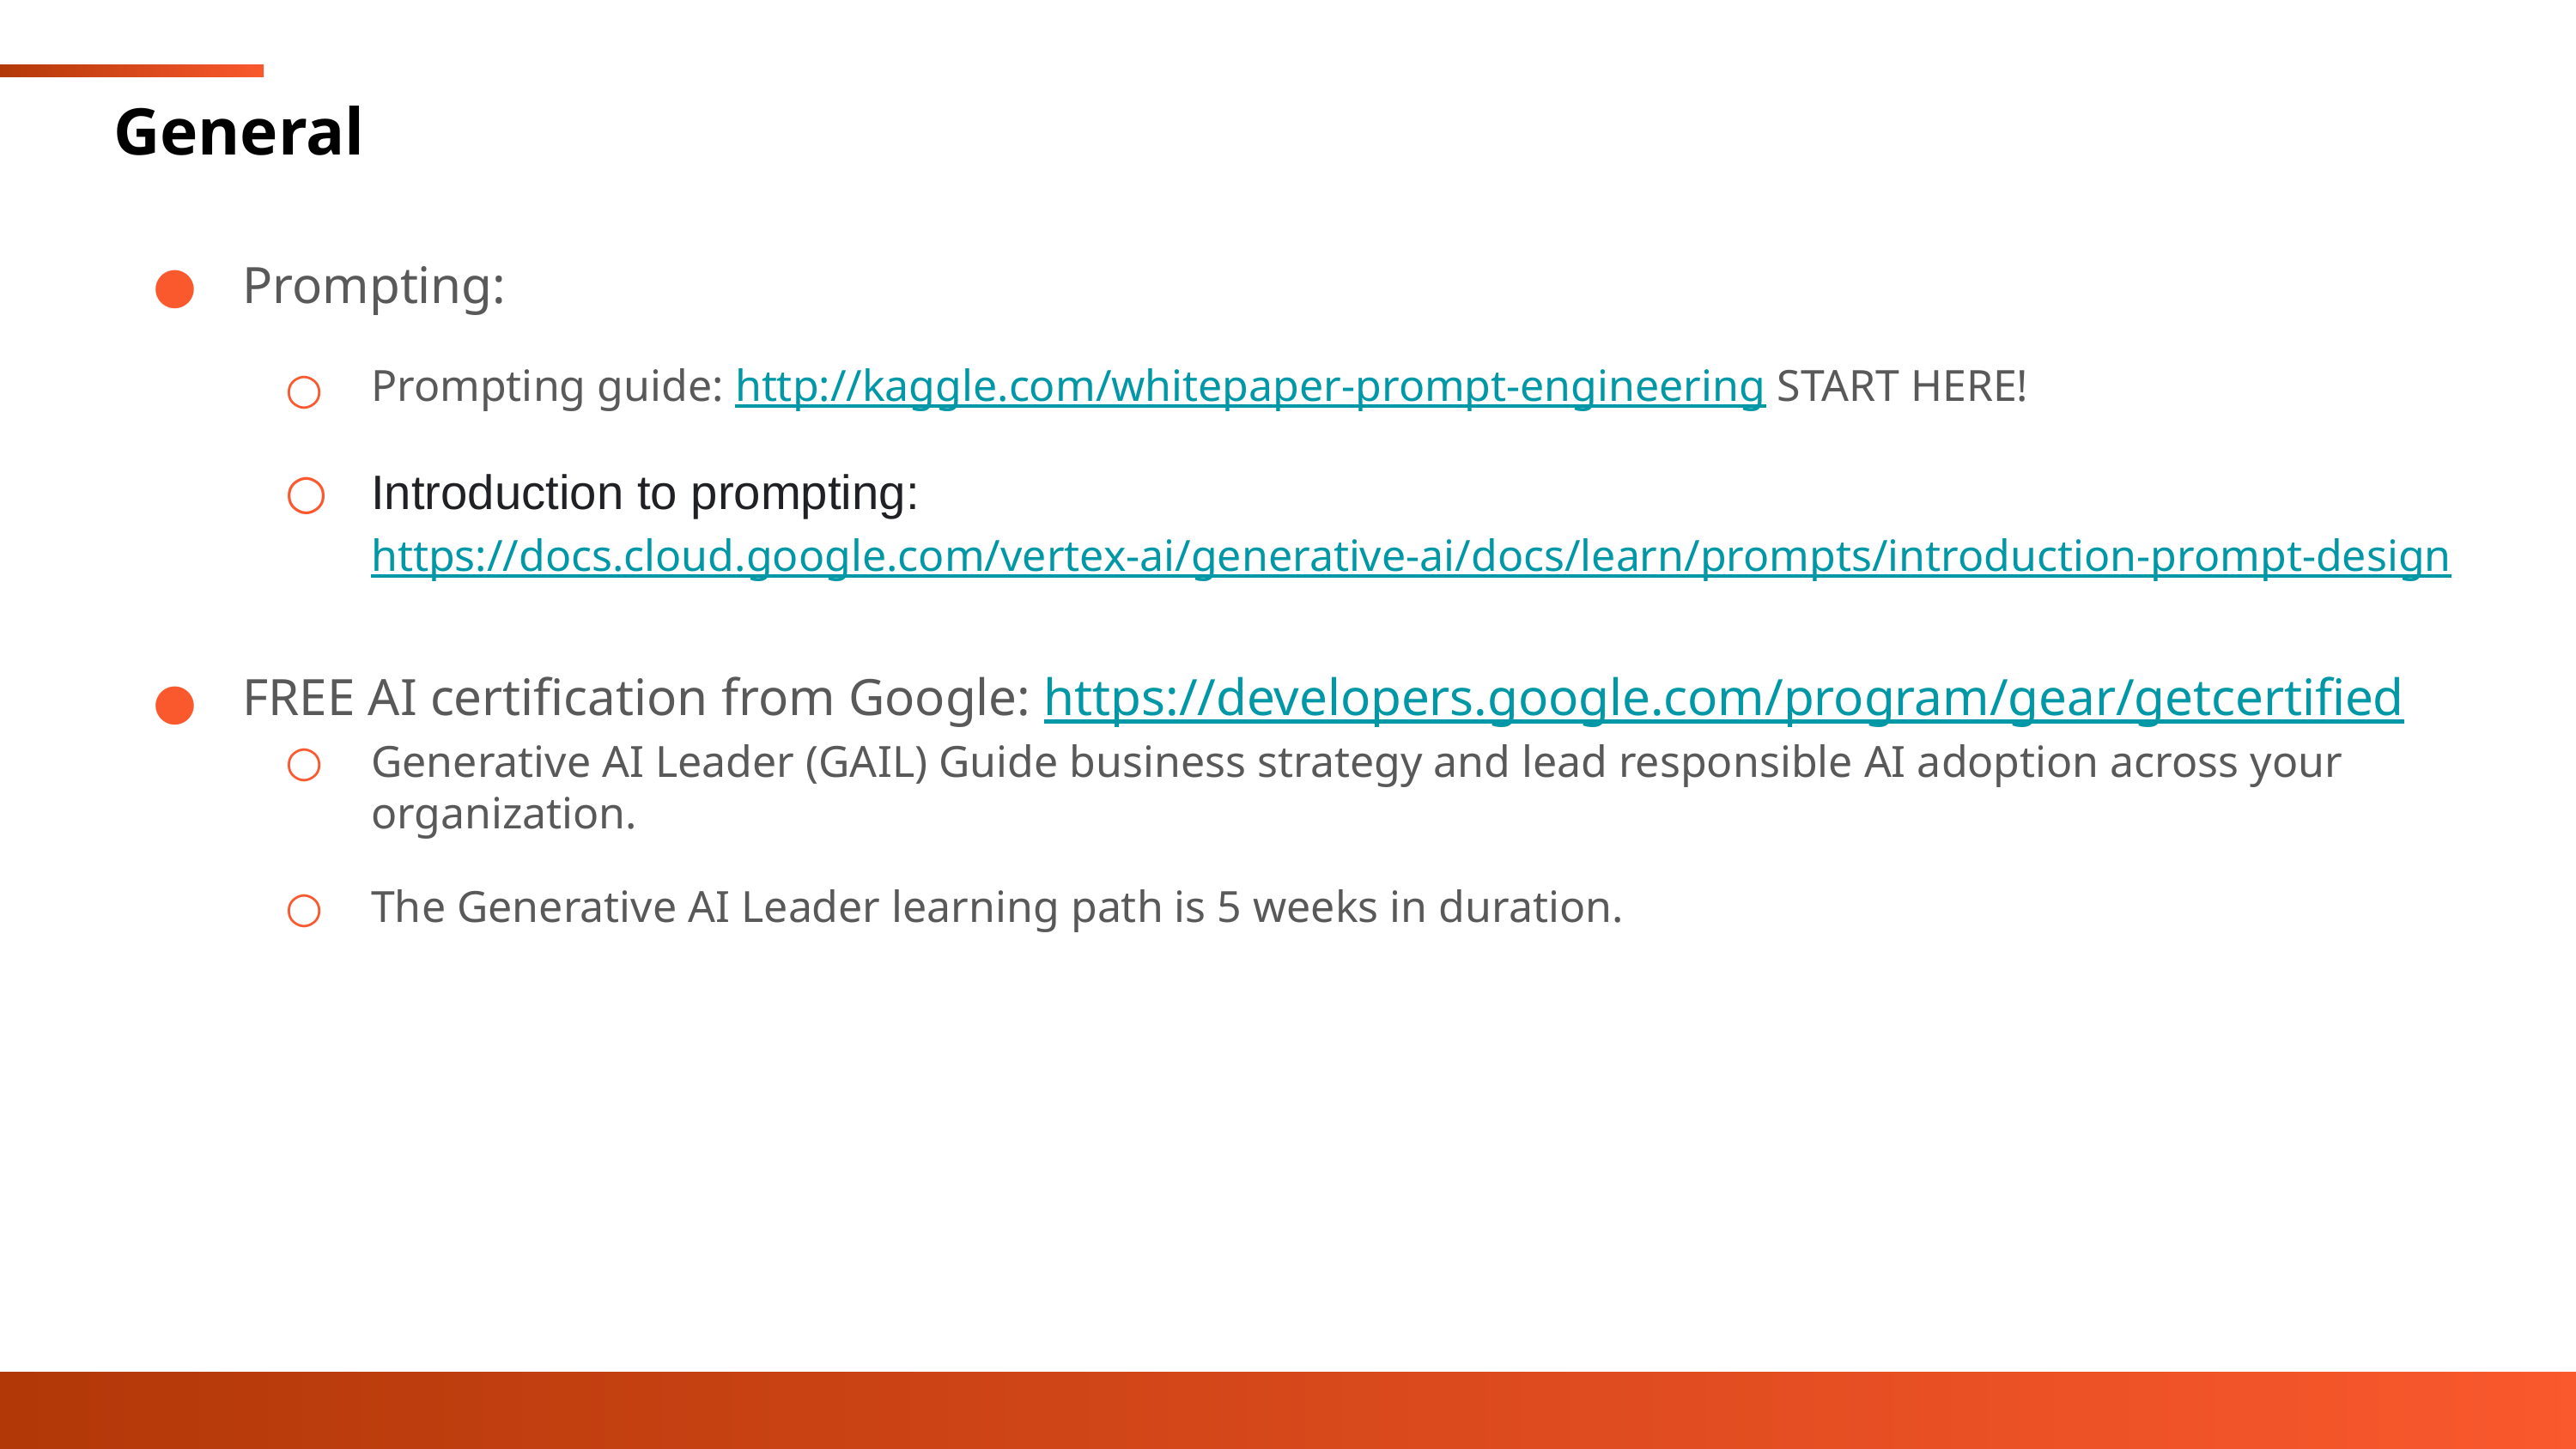

General
# Prompting:
Prompting guide: http://kaggle.com/whitepaper-prompt-engineering START HERE!
Introduction to prompting: ​​https://docs.cloud.google.com/vertex-ai/generative-ai/docs/learn/prompts/introduction-prompt-design
FREE AI certification from Google: https://developers.google.com/program/gear/getcertified
Generative AI Leader (GAIL) Guide business strategy and lead responsible AI adoption across your organization.
The Generative AI Leader learning path is 5 weeks in duration.